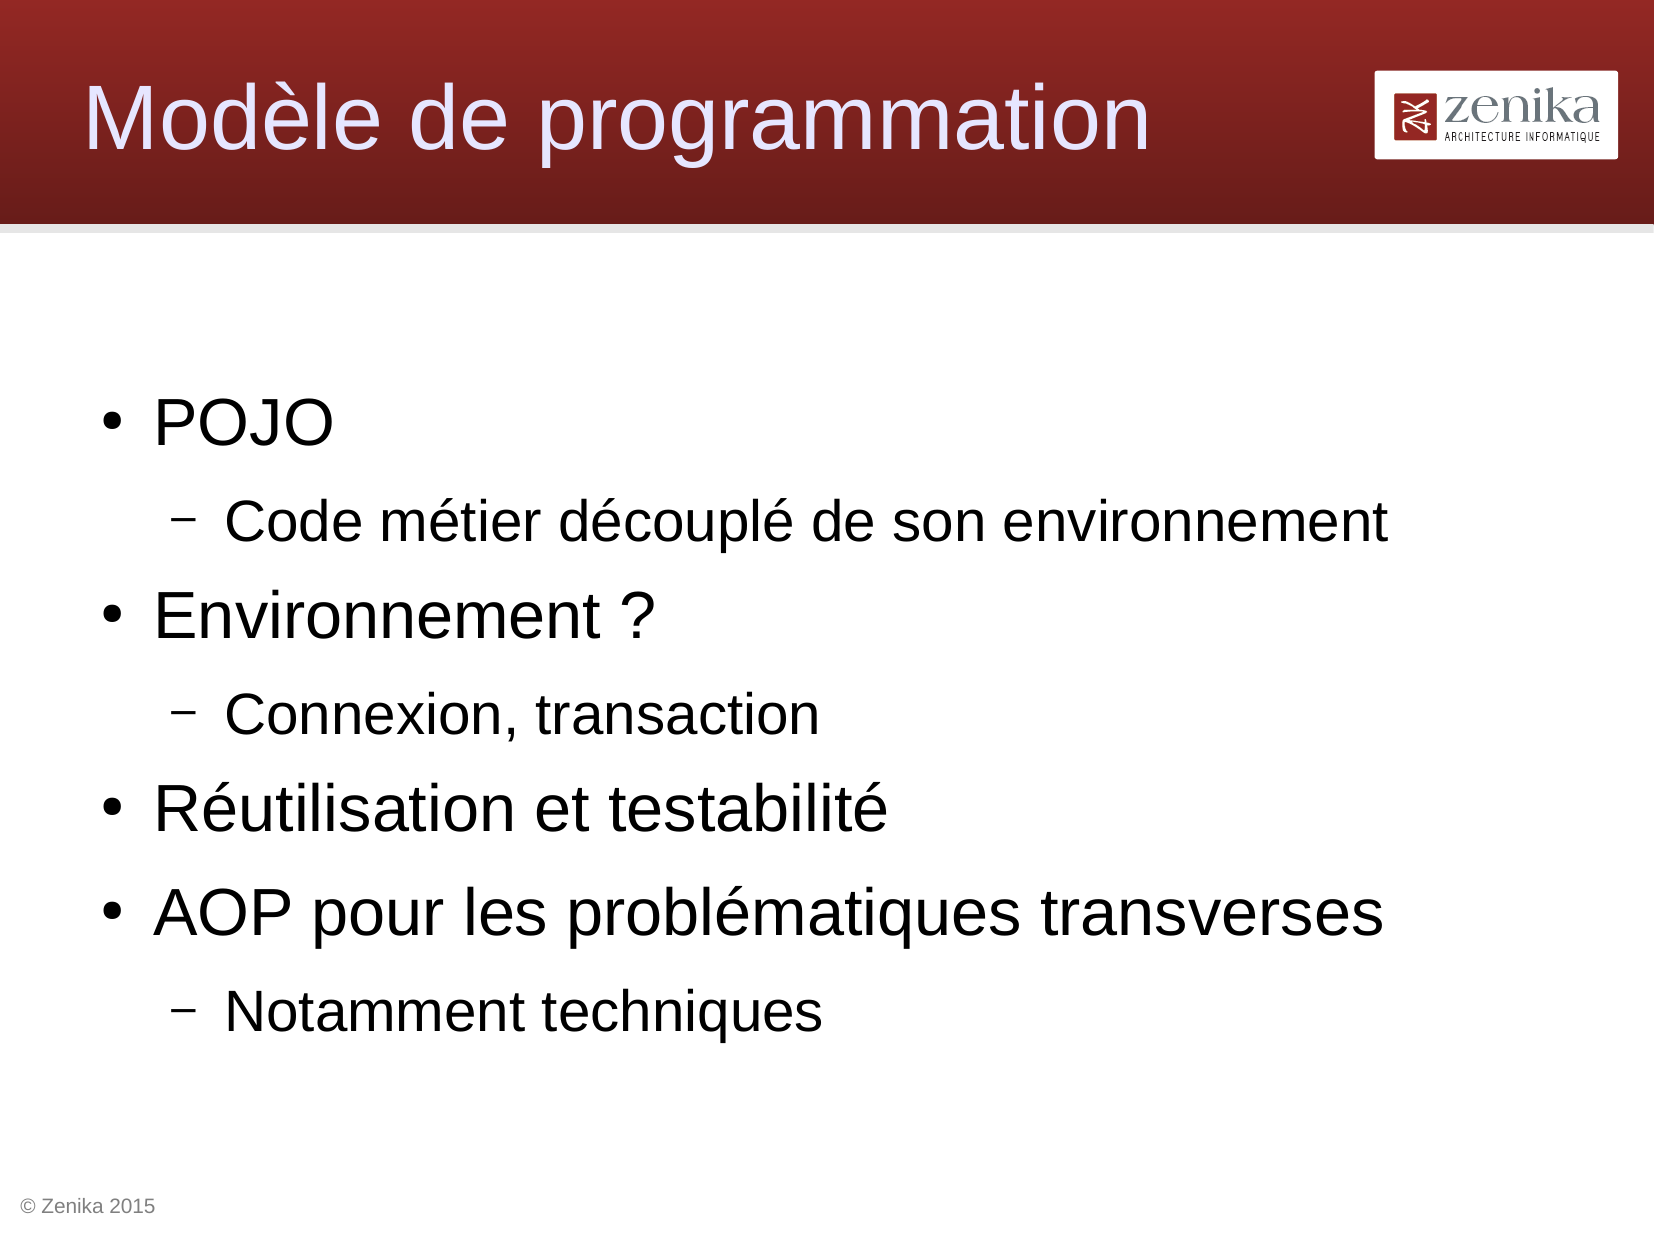

# Modèle de programmation
POJO
Code métier découplé de son environnement
Environnement ?
Connexion, transaction
Réutilisation et testabilité
AOP pour les problématiques transverses
Notamment techniques